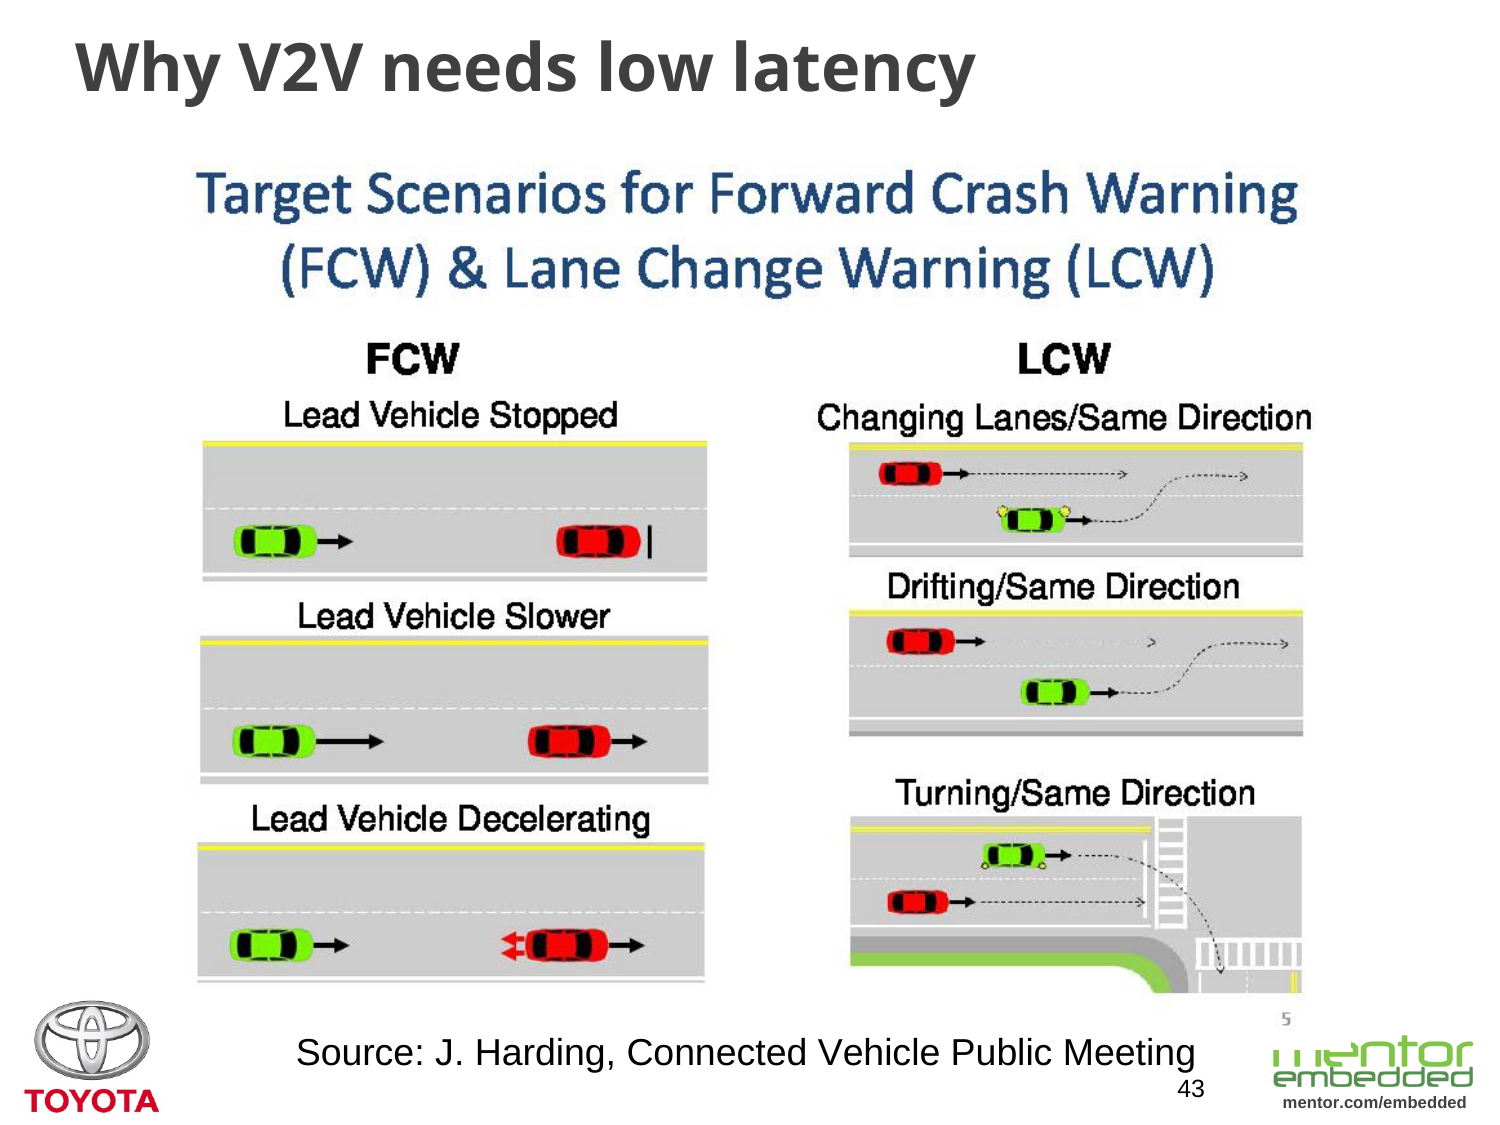

Why V2V needs low latency
Source: J. Harding, Connected Vehicle Public Meeting